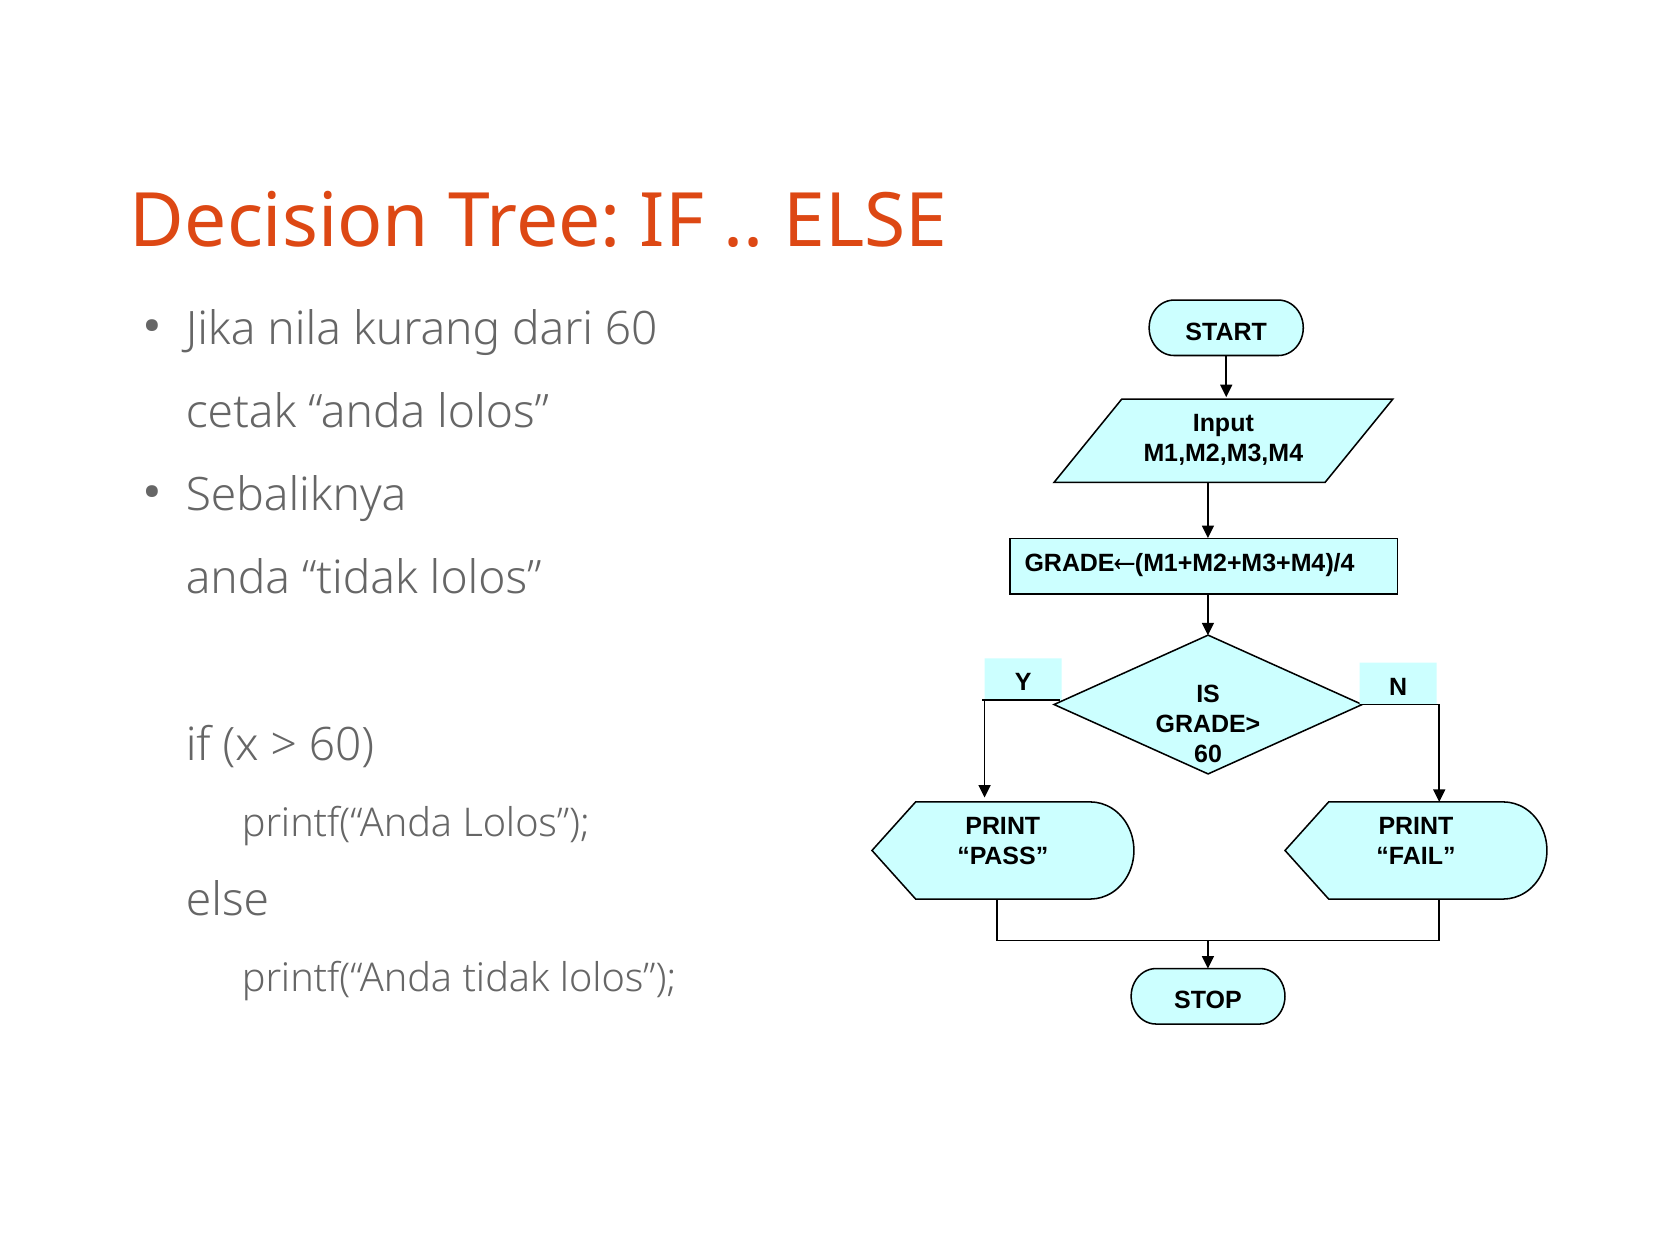

# Decision Tree: IF .. ELSE
Jika nila kurang dari 60
cetak “anda lolos”
Sebaliknya
anda “tidak lolos”
if (x > 60)
printf(“Anda Lolos”);
else
printf(“Anda tidak lolos”);
START
Input
M1,M2,M3,M4
GRADE(M1+M2+M3+M4)/4
IS
GRADE>
60
Y
N
PRINT
“FAIL”
STOP
PRINT
“PASS”